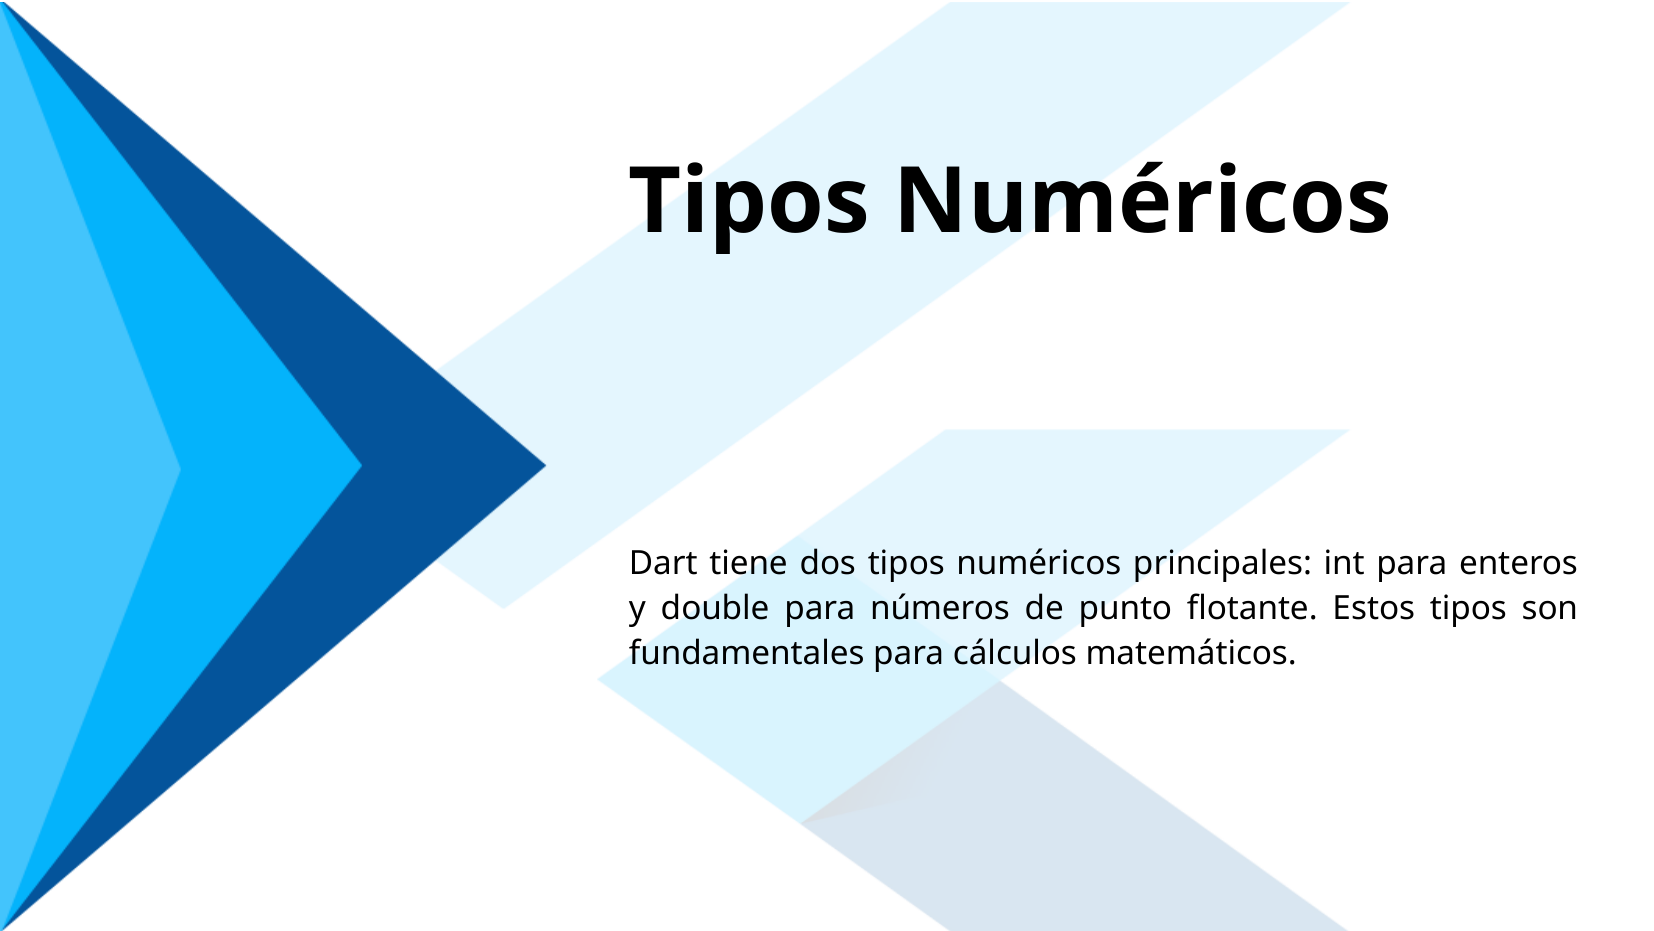

Tipos Numéricos
Dart tiene dos tipos numéricos principales: int para enteros y double para números de punto flotante. Estos tipos son fundamentales para cálculos matemáticos.